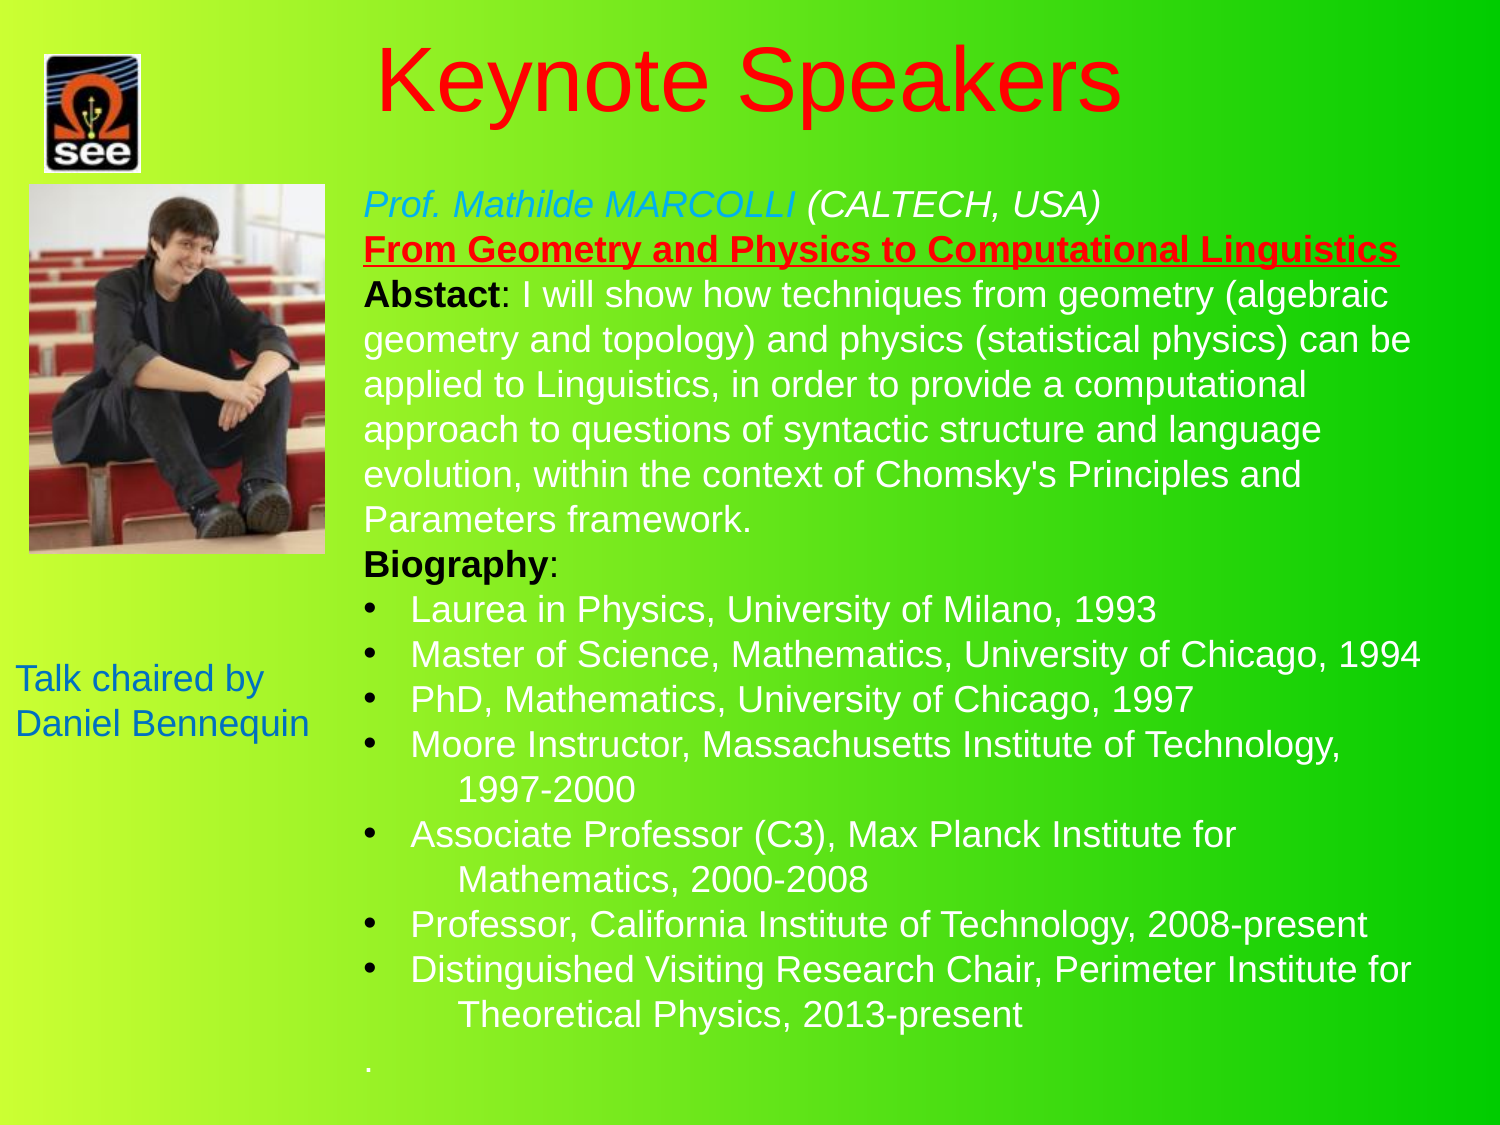

Keynote Speakers
Prof. Mathilde MARCOLLI (CALTECH, USA)
From Geometry and Physics to Computational Linguistics
Abstact: I will show how techniques from geometry (algebraic geometry and topology) and physics (statistical physics) can be applied to Linguistics, in order to provide a computational approach to questions of syntactic structure and language evolution, within the context of Chomsky's Principles and Parameters framework.
Biography:
Laurea in Physics, University of Milano, 1993
Master of Science, Mathematics, University of Chicago, 1994
PhD, Mathematics, University of Chicago, 1997
Moore Instructor, Massachusetts Institute of Technology, 1997-2000
Associate Professor (C3), Max Planck Institute for Mathematics, 2000-2008
Professor, California Institute of Technology, 2008-present
Distinguished Visiting Research Chair, Perimeter Institute for Theoretical Physics, 2013-present
.
Talk chaired by
Daniel Bennequin